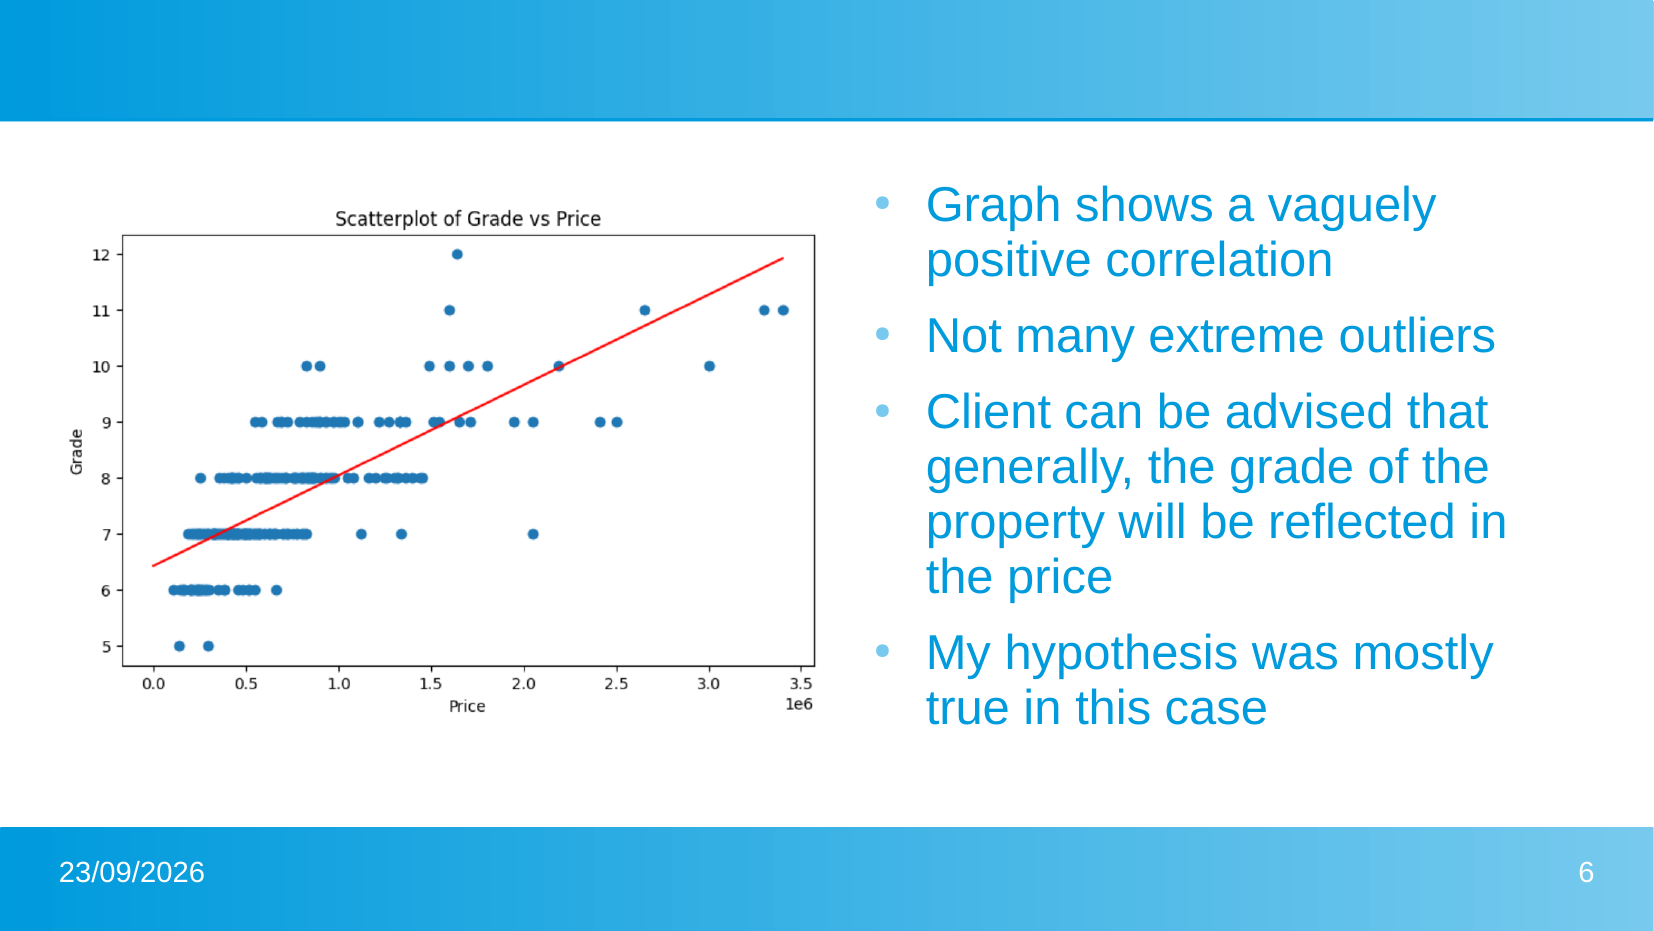

#
Graph shows a vaguely positive correlation
Not many extreme outliers
Client can be advised that generally, the grade of the property will be reflected in the price
My hypothesis was mostly true in this case
6